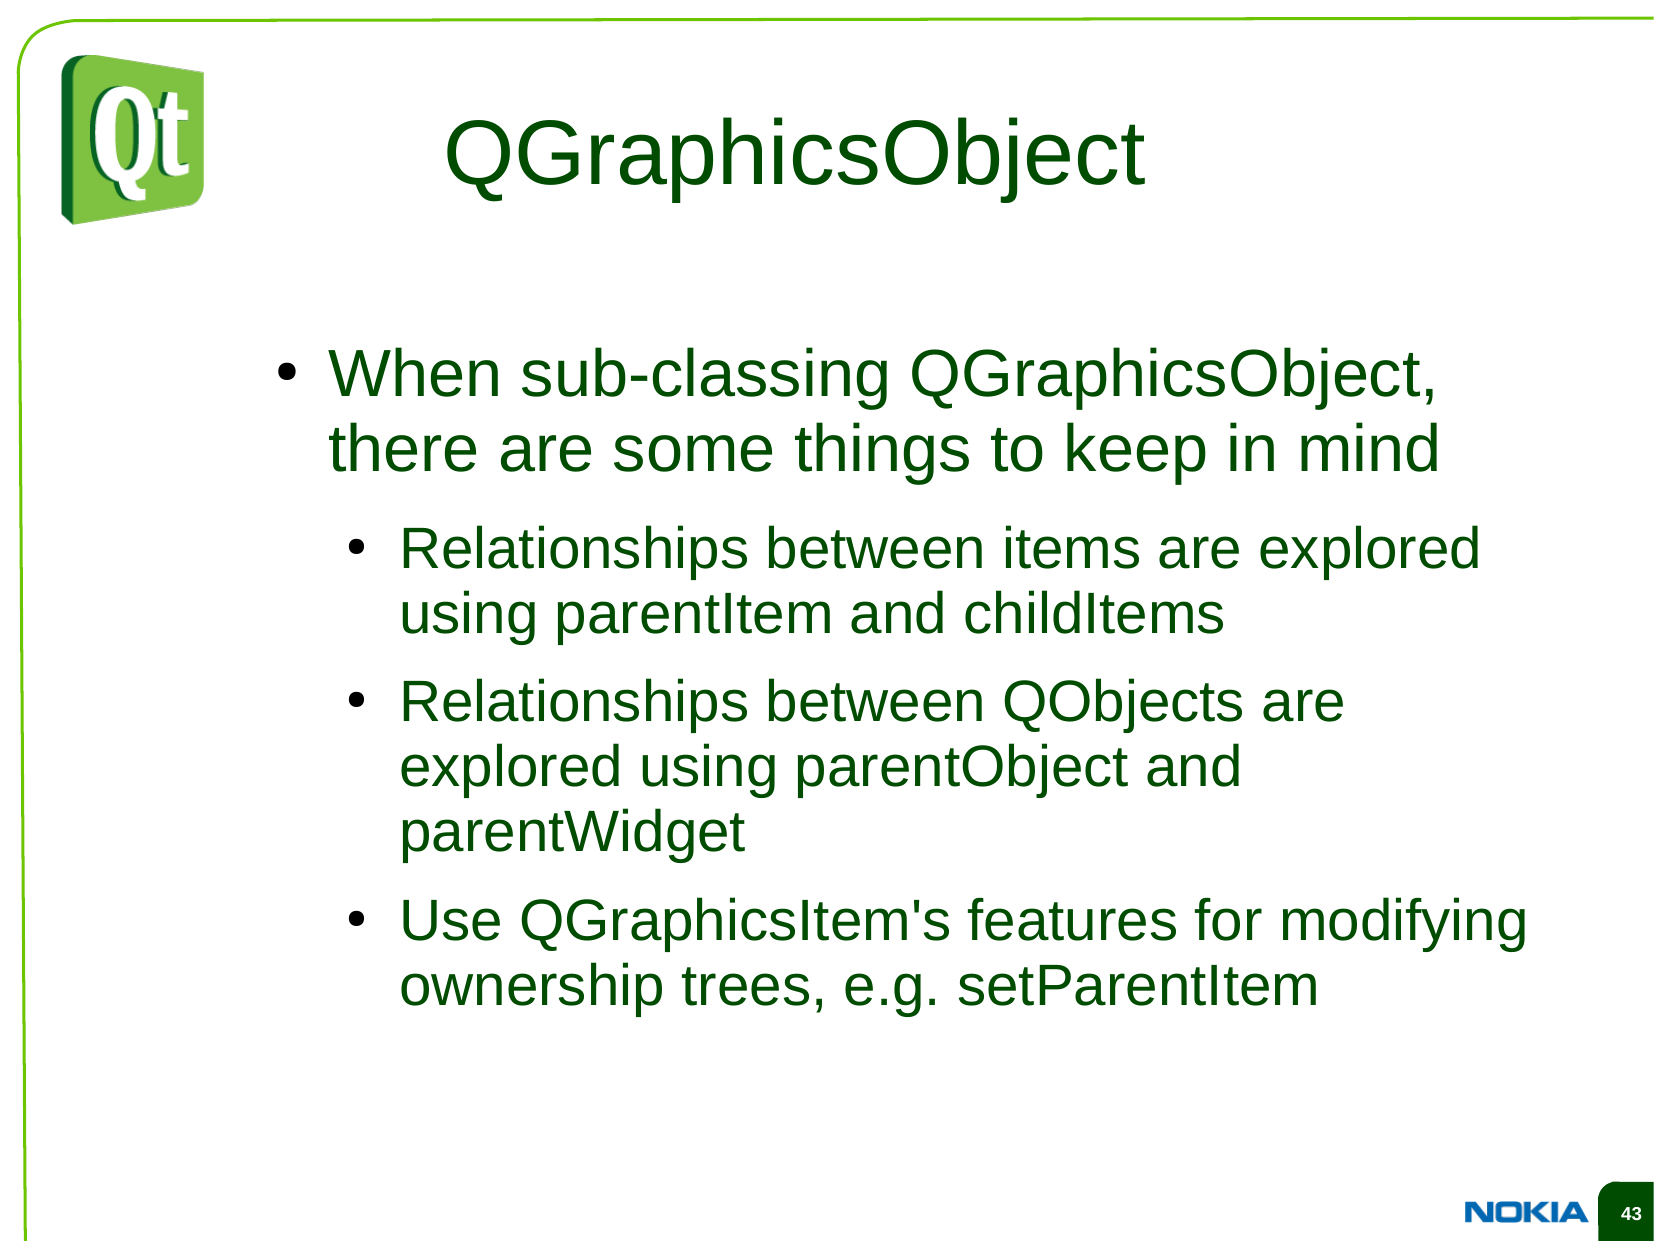

# QGraphicsObject
When sub-classing QGraphicsObject, there are some things to keep in mind
Relationships between items are explored using parentItem and childItems
Relationships between QObjects are explored using parentObject and parentWidget
Use QGraphicsItem's features for modifying ownership trees, e.g. setParentItem